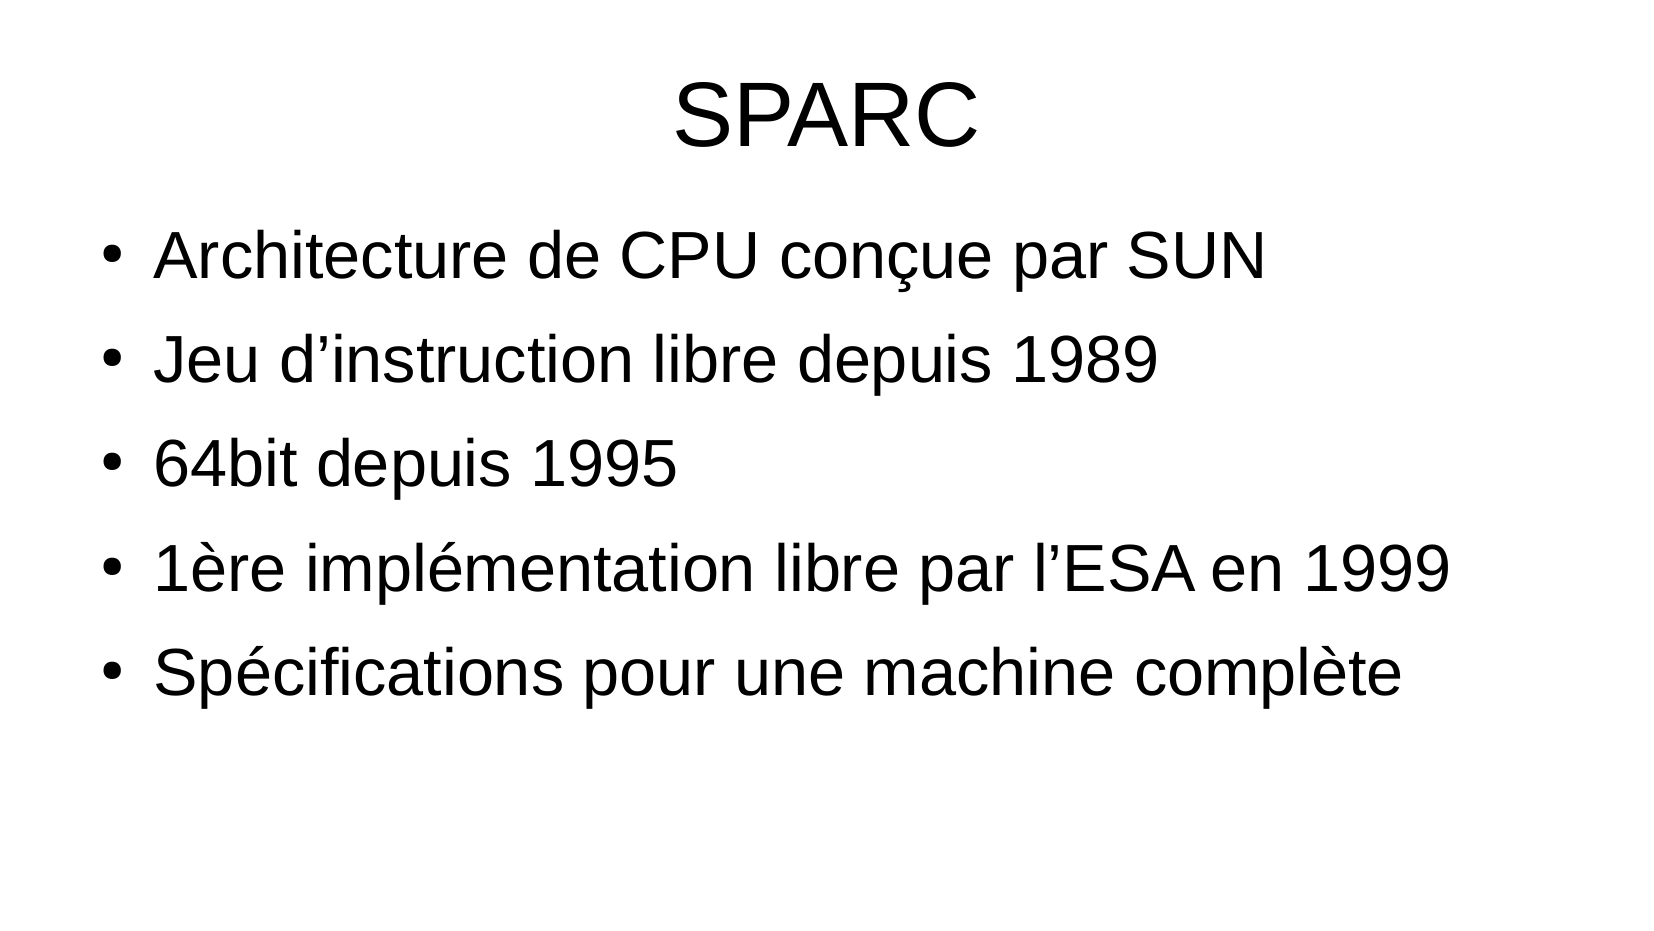

# SPARC
Architecture de CPU conçue par SUN
Jeu d’instruction libre depuis 1989
64bit depuis 1995
1ère implémentation libre par l’ESA en 1999
Spécifications pour une machine complète